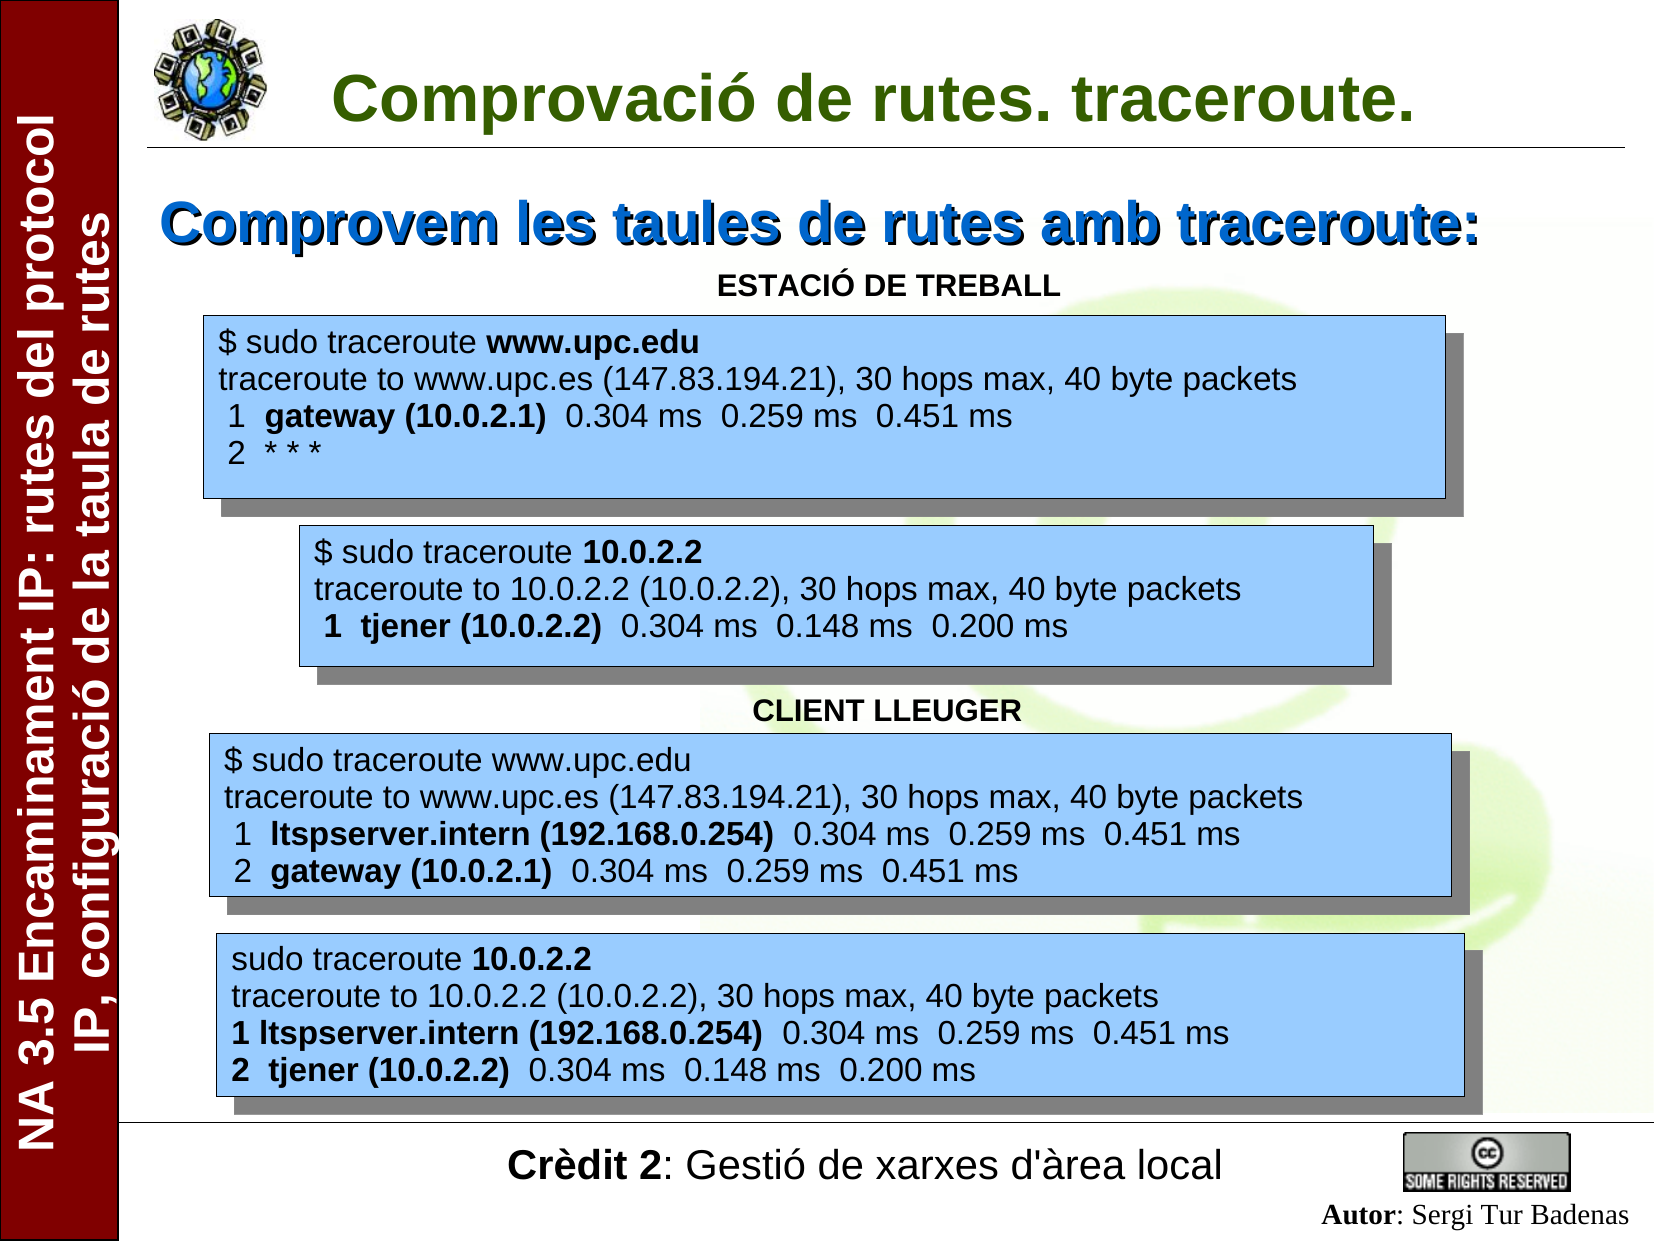

# Comprovació de rutes. traceroute.
Comprovem les taules de rutes amb traceroute:
ESTACIÓ DE TREBALL
$ sudo traceroute www.upc.edu
traceroute to www.upc.es (147.83.194.21), 30 hops max, 40 byte packets
 1 gateway (10.0.2.1) 0.304 ms 0.259 ms 0.451 ms
 2 * * *
$ sudo traceroute 10.0.2.2
traceroute to 10.0.2.2 (10.0.2.2), 30 hops max, 40 byte packets
 1 tjener (10.0.2.2) 0.304 ms 0.148 ms 0.200 ms
CLIENT LLEUGER
$ sudo traceroute www.upc.edu
traceroute to www.upc.es (147.83.194.21), 30 hops max, 40 byte packets
 1 ltspserver.intern (192.168.0.254) 0.304 ms 0.259 ms 0.451 ms
 2 gateway (10.0.2.1) 0.304 ms 0.259 ms 0.451 ms
sudo traceroute 10.0.2.2
traceroute to 10.0.2.2 (10.0.2.2), 30 hops max, 40 byte packets
1 ltspserver.intern (192.168.0.254) 0.304 ms 0.259 ms 0.451 ms
2 tjener (10.0.2.2) 0.304 ms 0.148 ms 0.200 ms